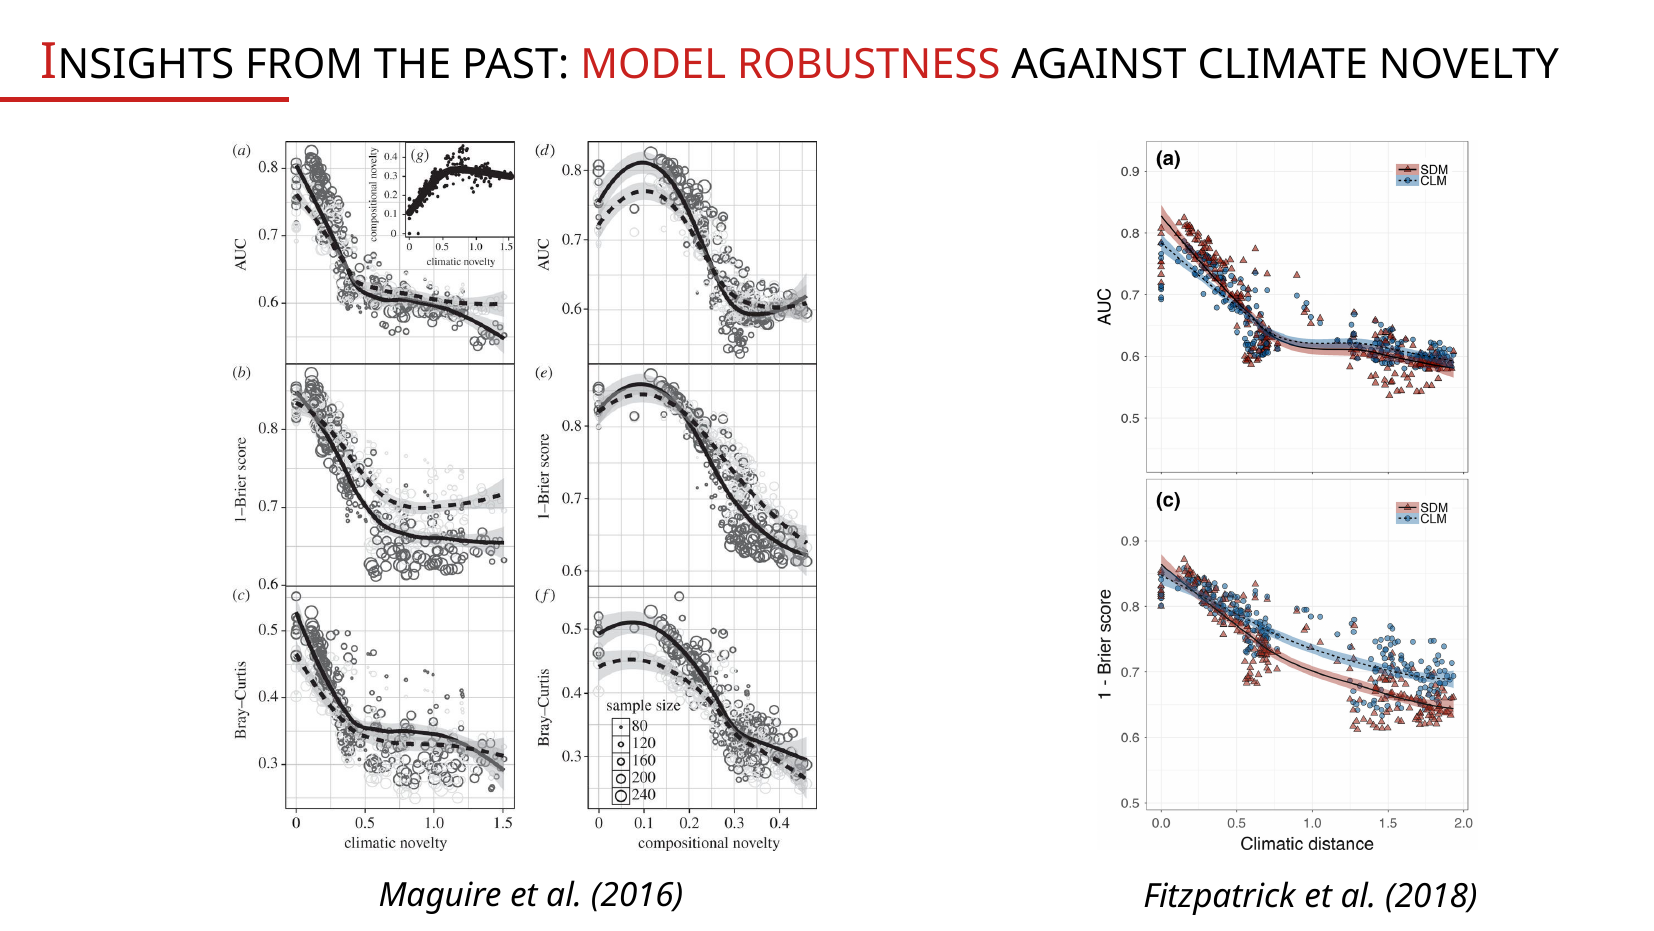

INSIGHTS FROM THE PAST: MODEL ROBUSTNESS AGAINST CLIMATE NOVELTY
Maguire et al. (2016)
Fitzpatrick et al. (2018)